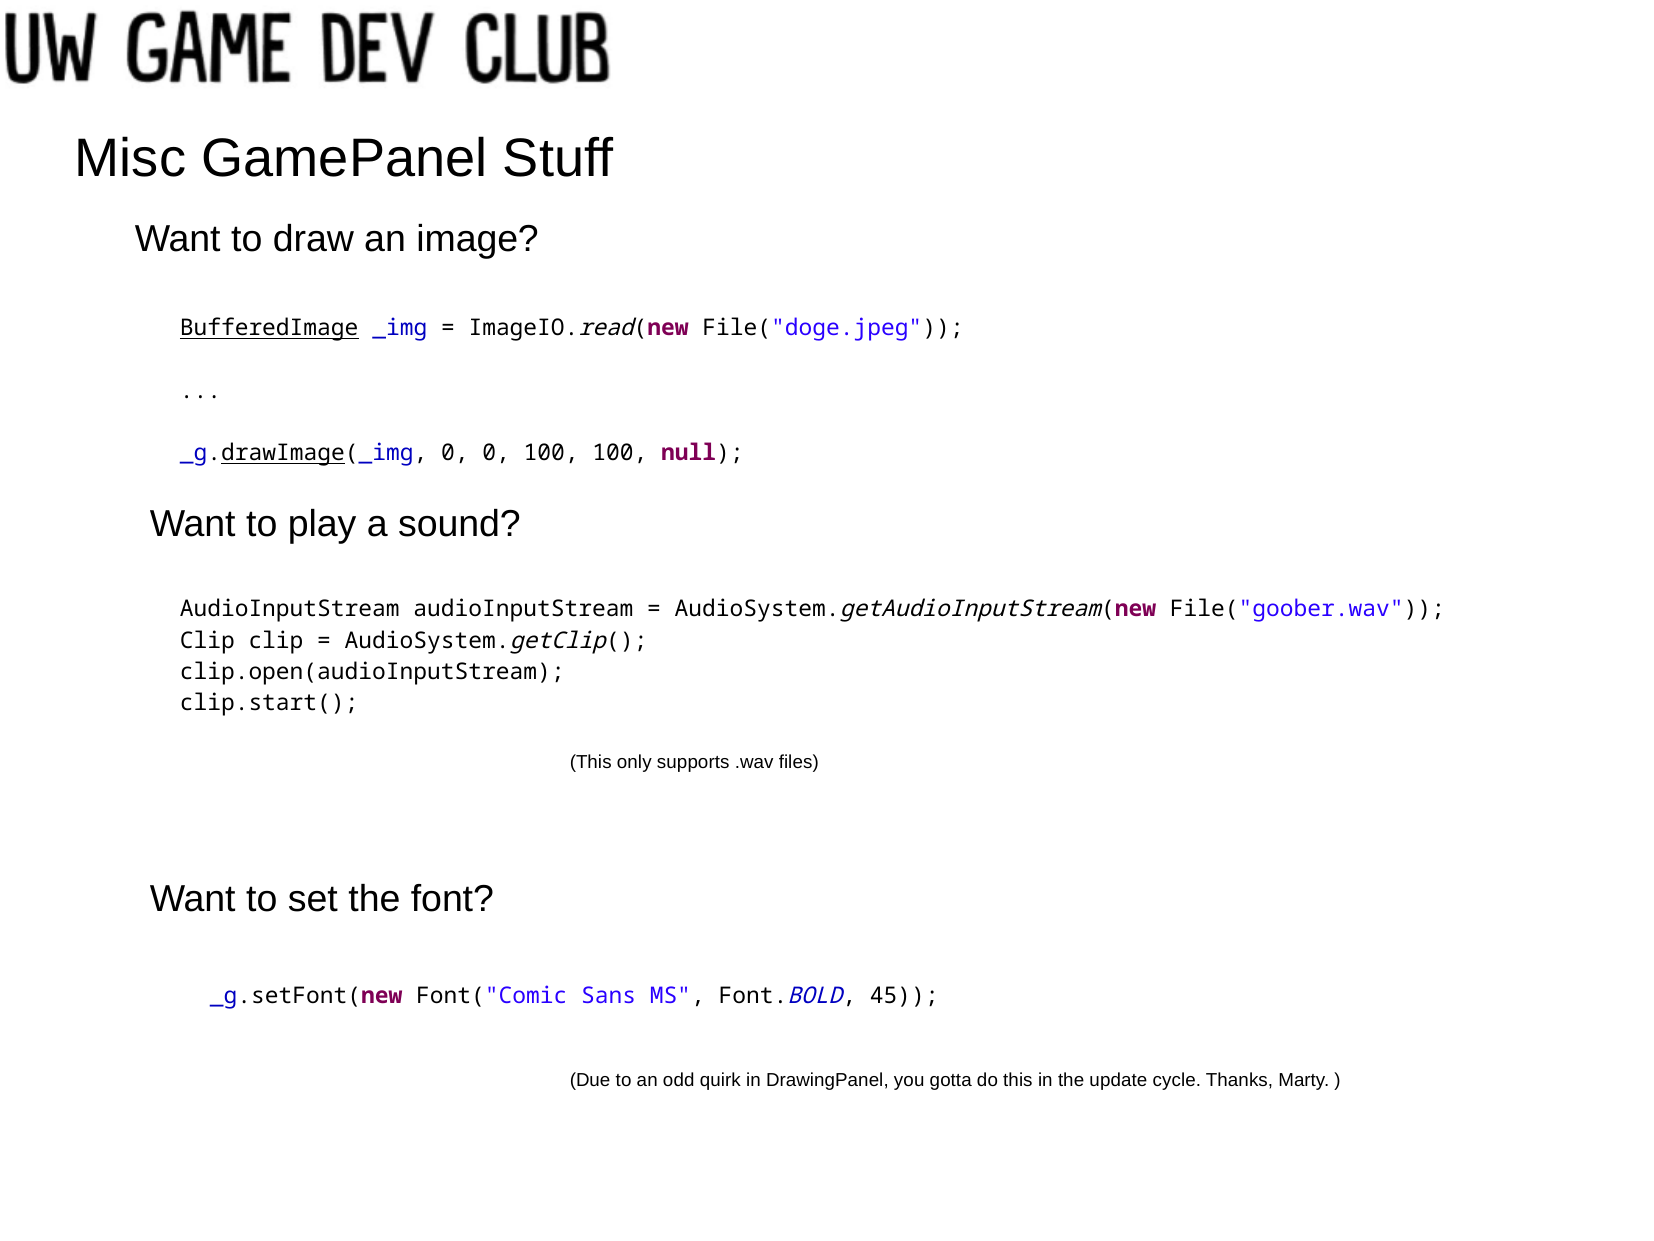

Misc GamePanel Stuff
Want to draw an image?
BufferedImage _img = ImageIO.read(new File("doge.jpeg"));
...
_g.drawImage(_img, 0, 0, 100, 100, null);
Want to play a sound?
AudioInputStream audioInputStream = AudioSystem.getAudioInputStream(new File("goober.wav"));
Clip clip = AudioSystem.getClip();
clip.open(audioInputStream);
clip.start();
(This only supports .wav files)
Want to set the font?
_g.setFont(new Font("Comic Sans MS", Font.BOLD, 45));
(Due to an odd quirk in DrawingPanel, you gotta do this in the update cycle. Thanks, Marty. )